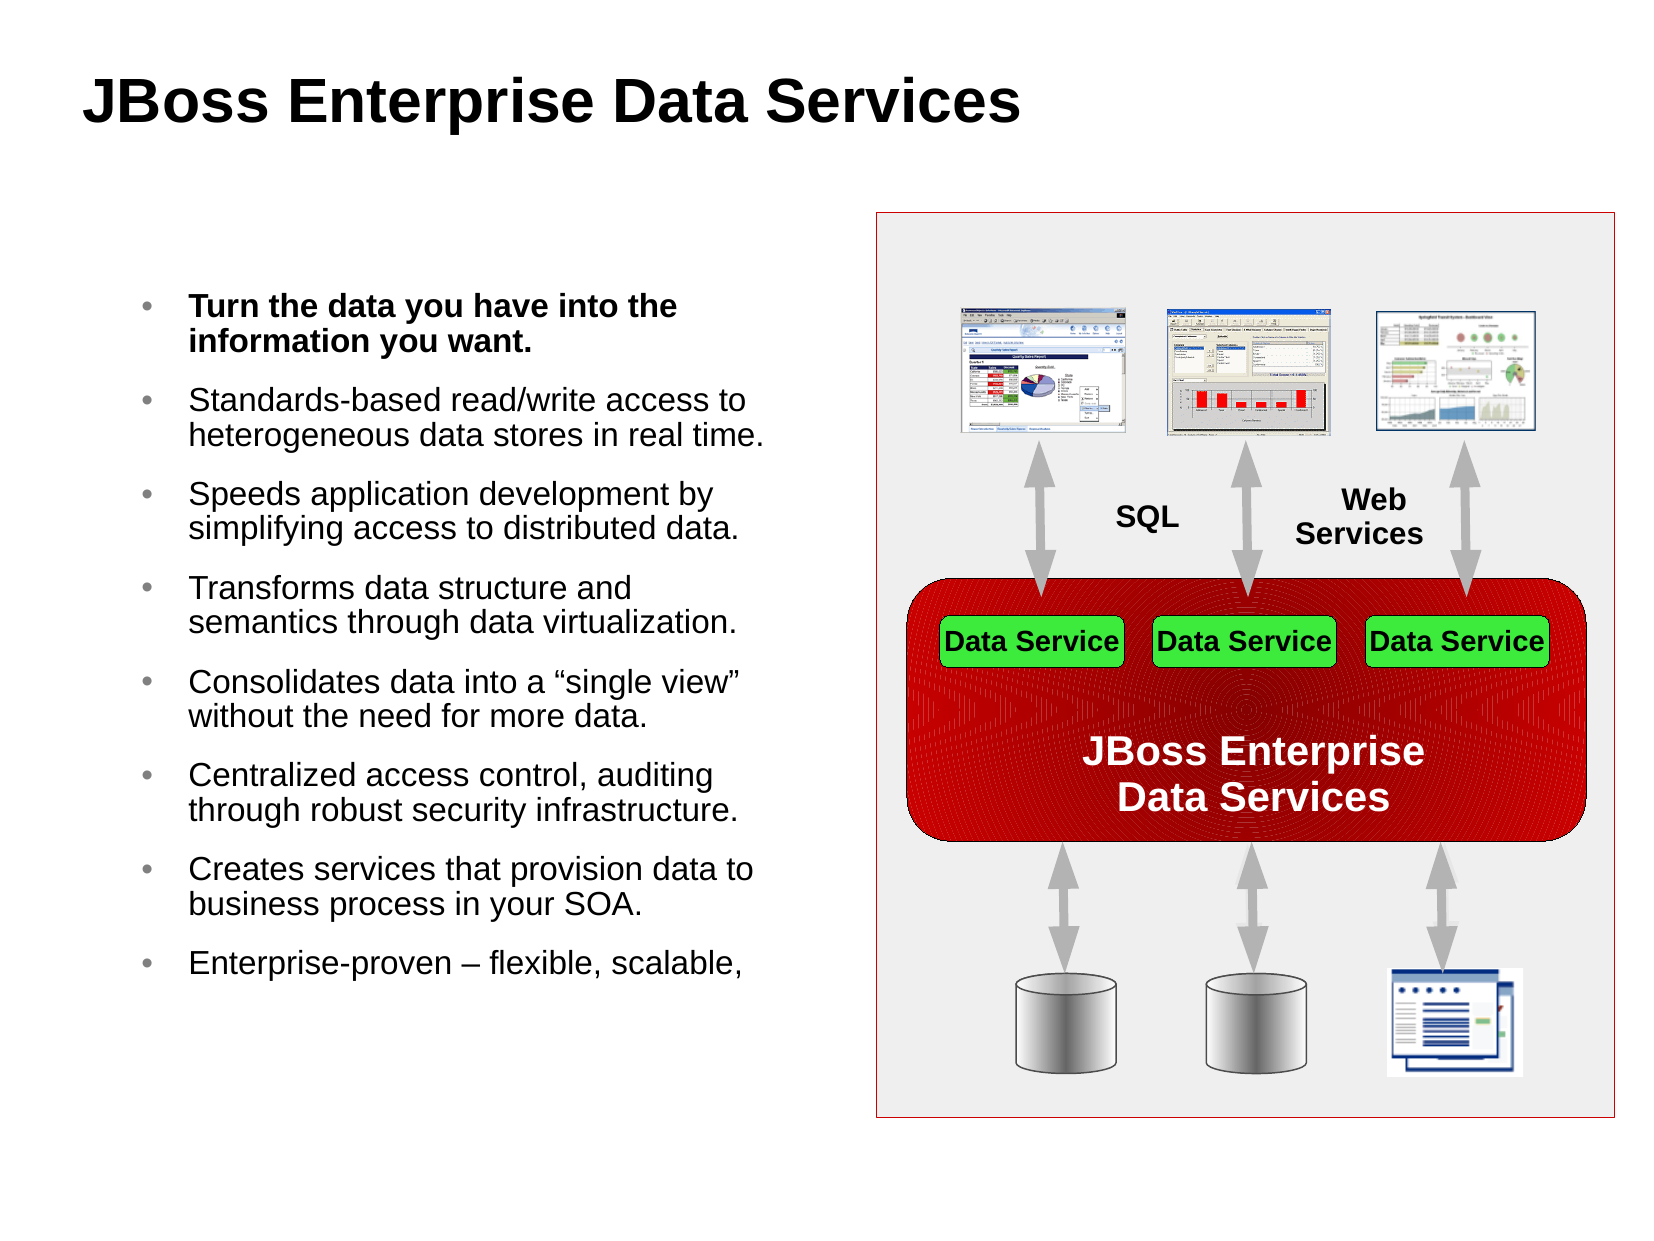

# JBoss Enterprise Data Services
Turn the data you have into the information you want.
Standards-based read/write access to heterogeneous data stores in real time.
Speeds application development by simplifying access to distributed data.
Transforms data structure and semantics through data virtualization.
Consolidates data into a “single view” without the need for more data.
Centralized access control, auditing through robust security infrastructure.
Creates services that provision data to business process in your SOA.
Enterprise-proven – flexible, scalable, high-performance.
Web
Services
SQL
Data Service
Data Service
Data Service
JBoss Enterprise
Data Services